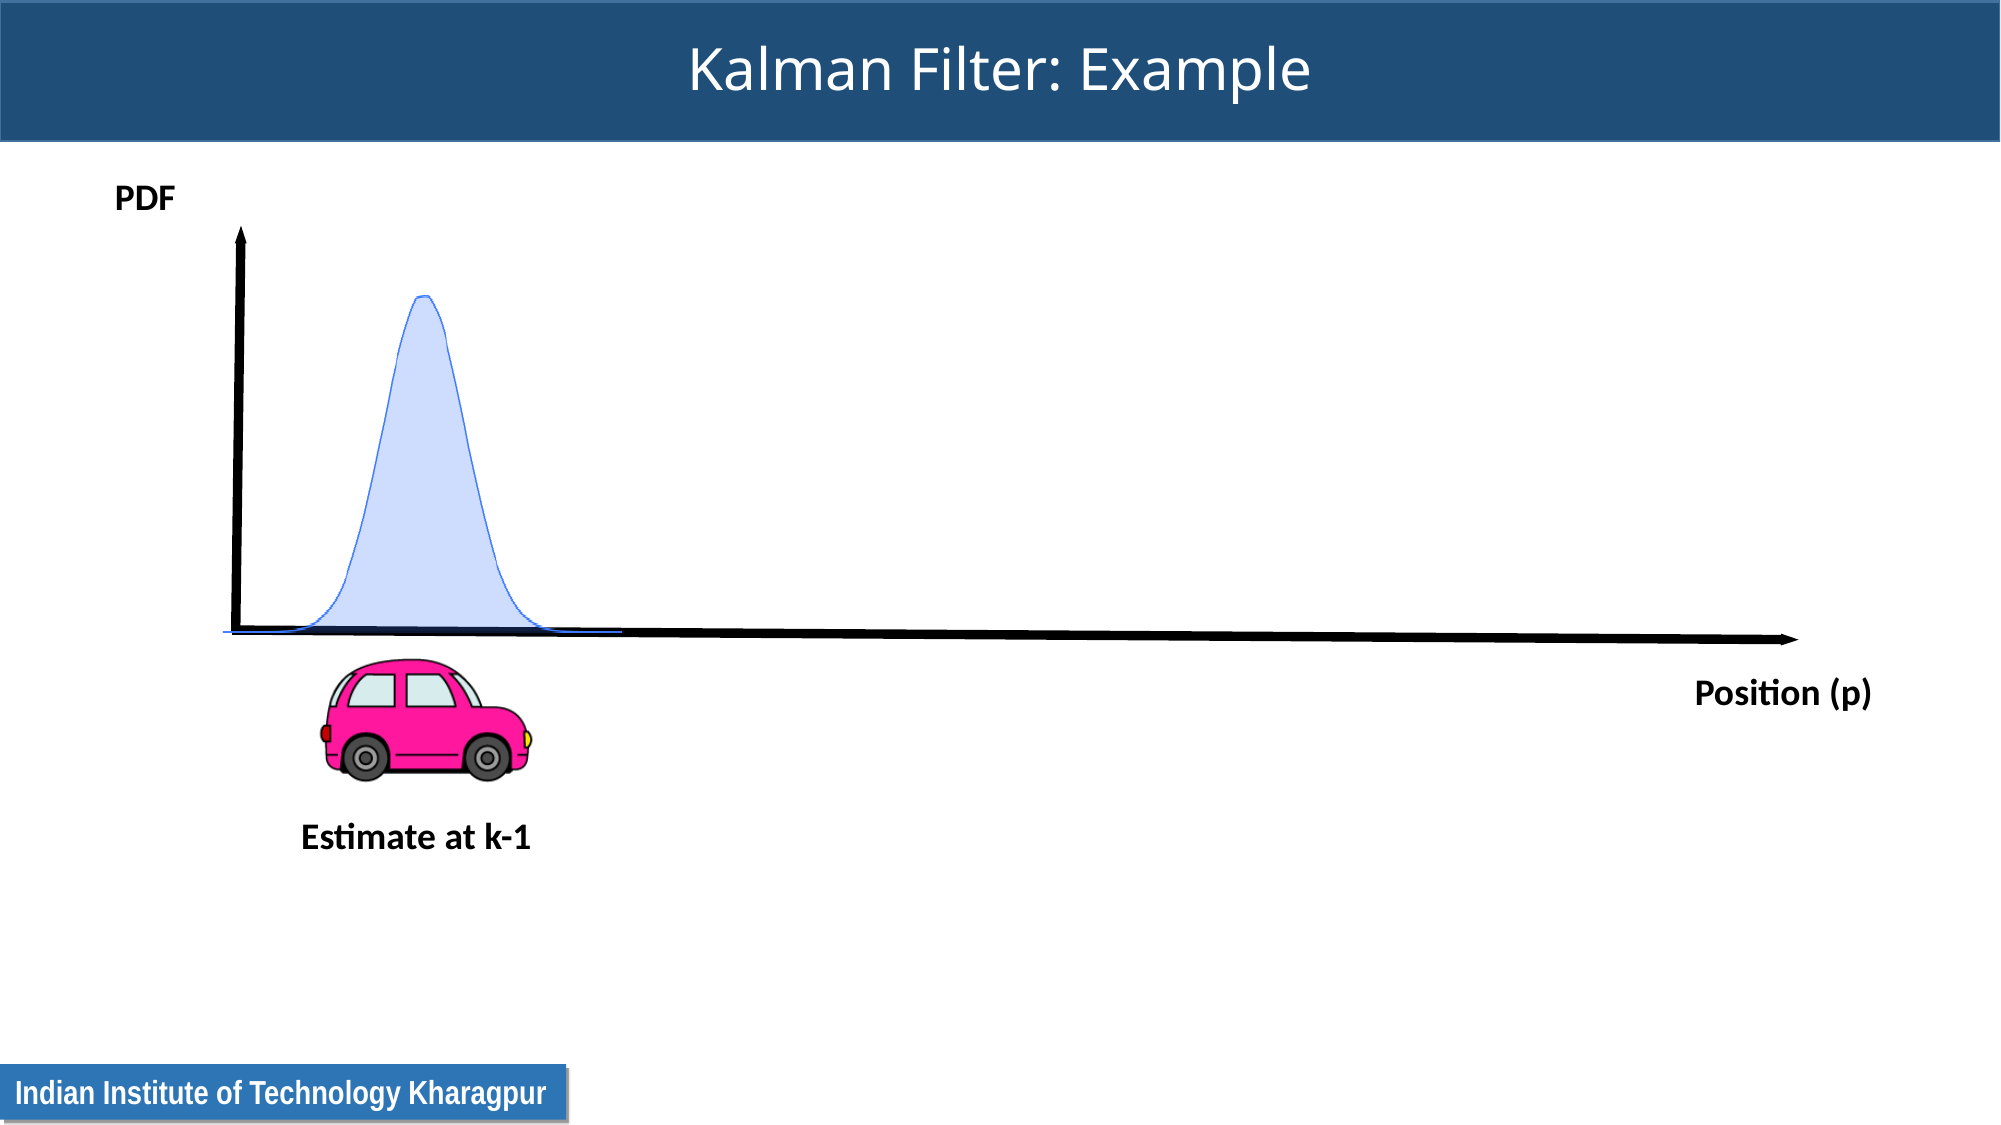

# Kalman Filter: Example
PDF
Position (p)
Estimate at k-1